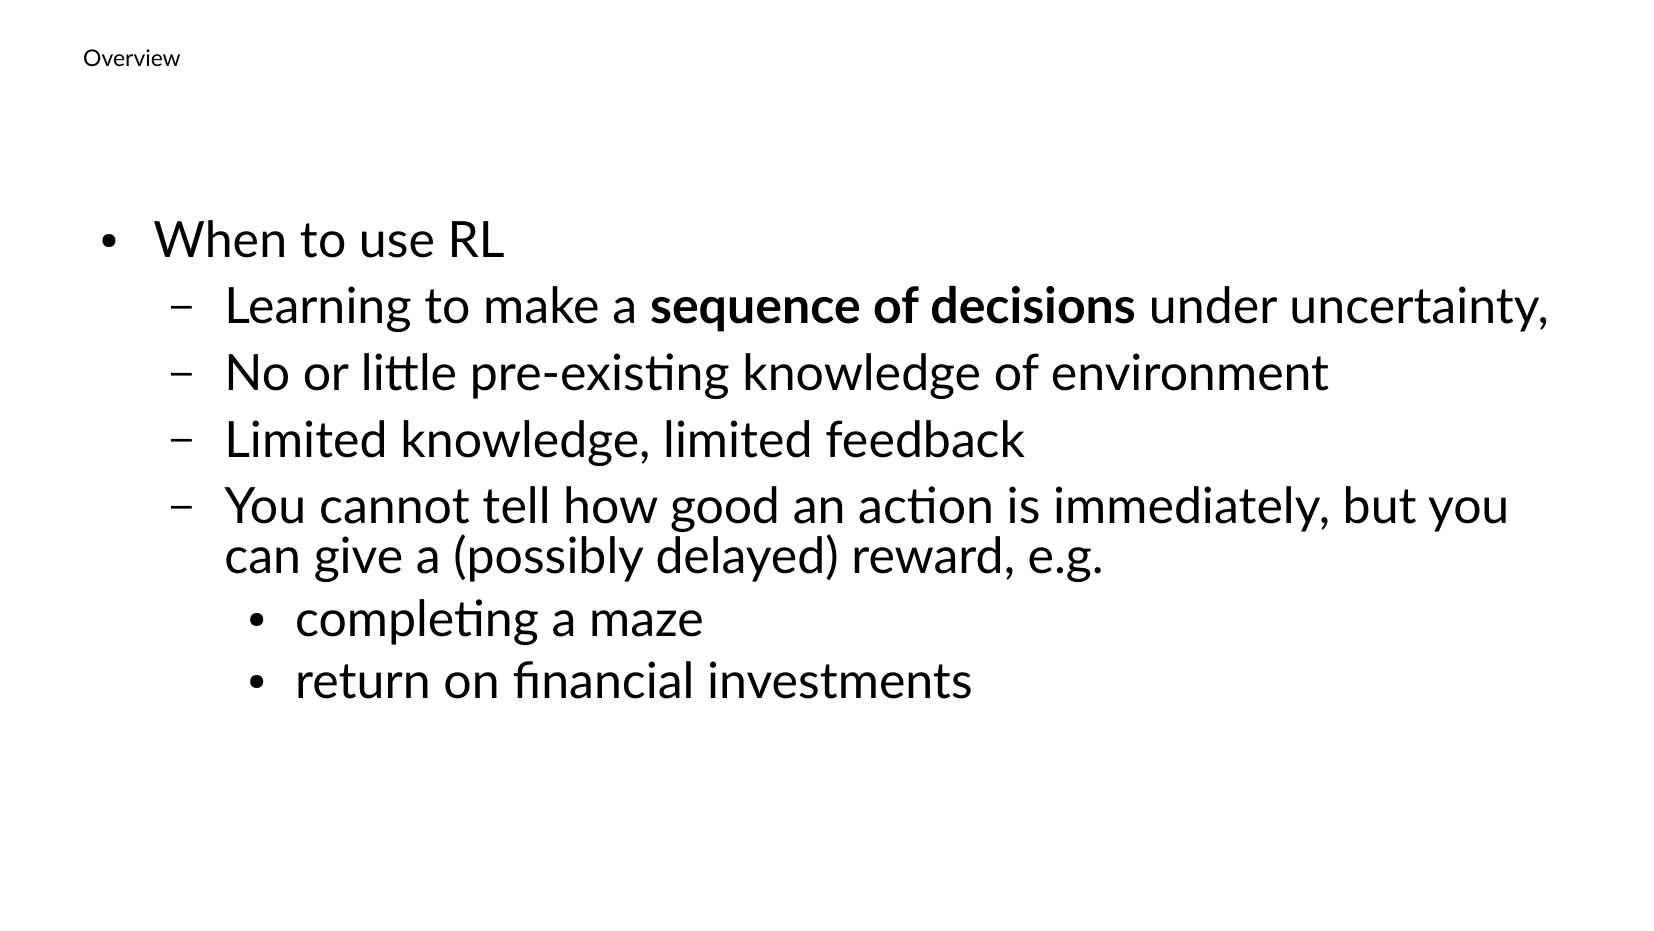

# Overview
When to use RL
Learning to make a sequence of decisions under uncertainty,
No or little pre-existing knowledge of environment
Limited knowledge, limited feedback
You cannot tell how good an action is immediately, but you can give a (possibly delayed) reward, e.g.
completing a maze
return on financial investments